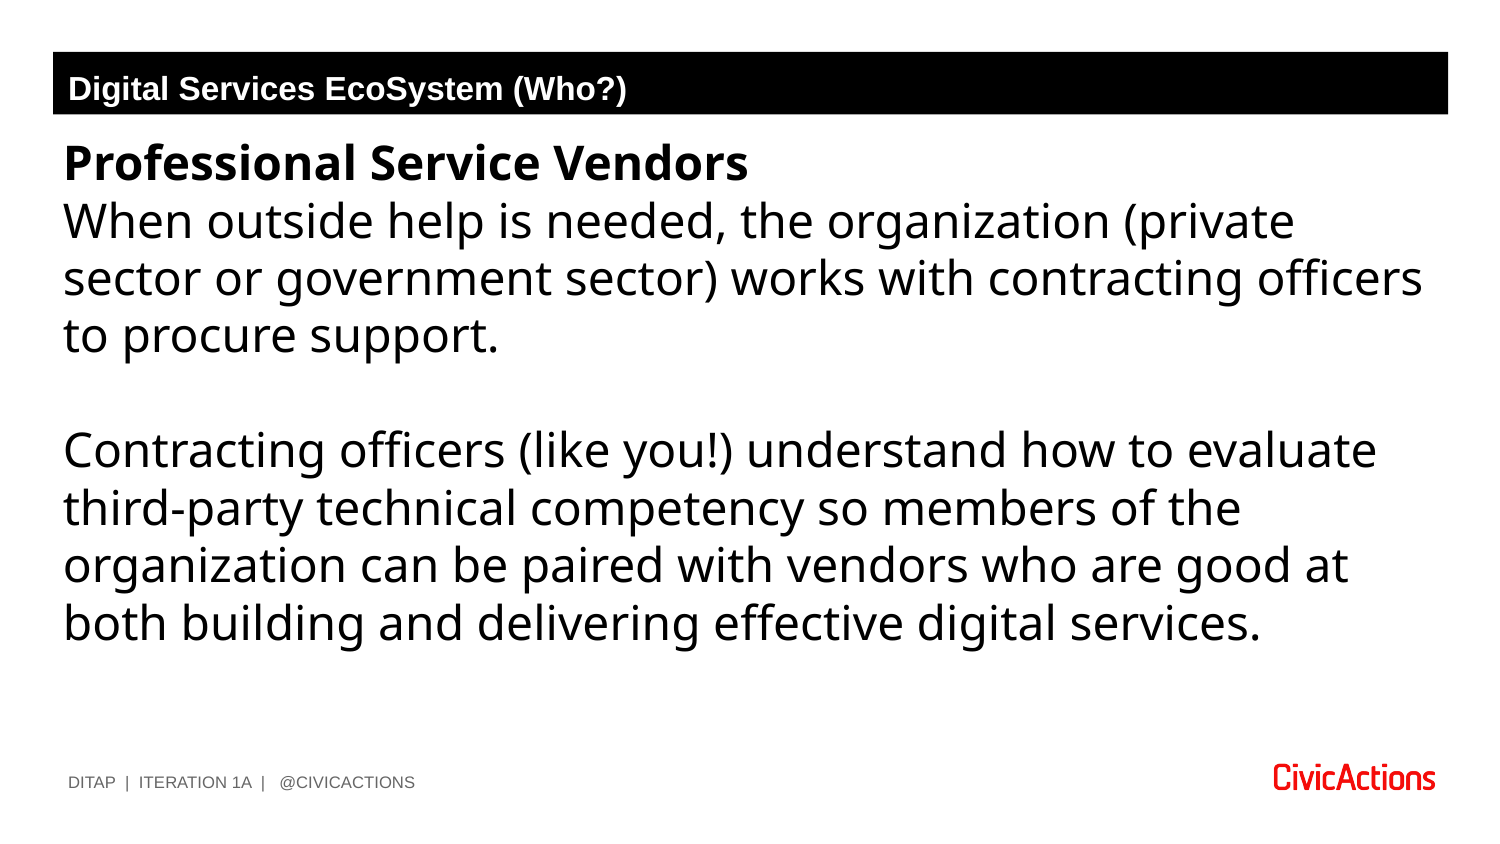

Digital Services EcoSystem (Who?)
# Professional Service Vendors
When outside help is needed, the organization (private sector or government sector) works with contracting officers to procure support.
Contracting officers (like you!) understand how to evaluate third-party technical competency so members of the organization can be paired with vendors who are good at both building and delivering effective digital services.